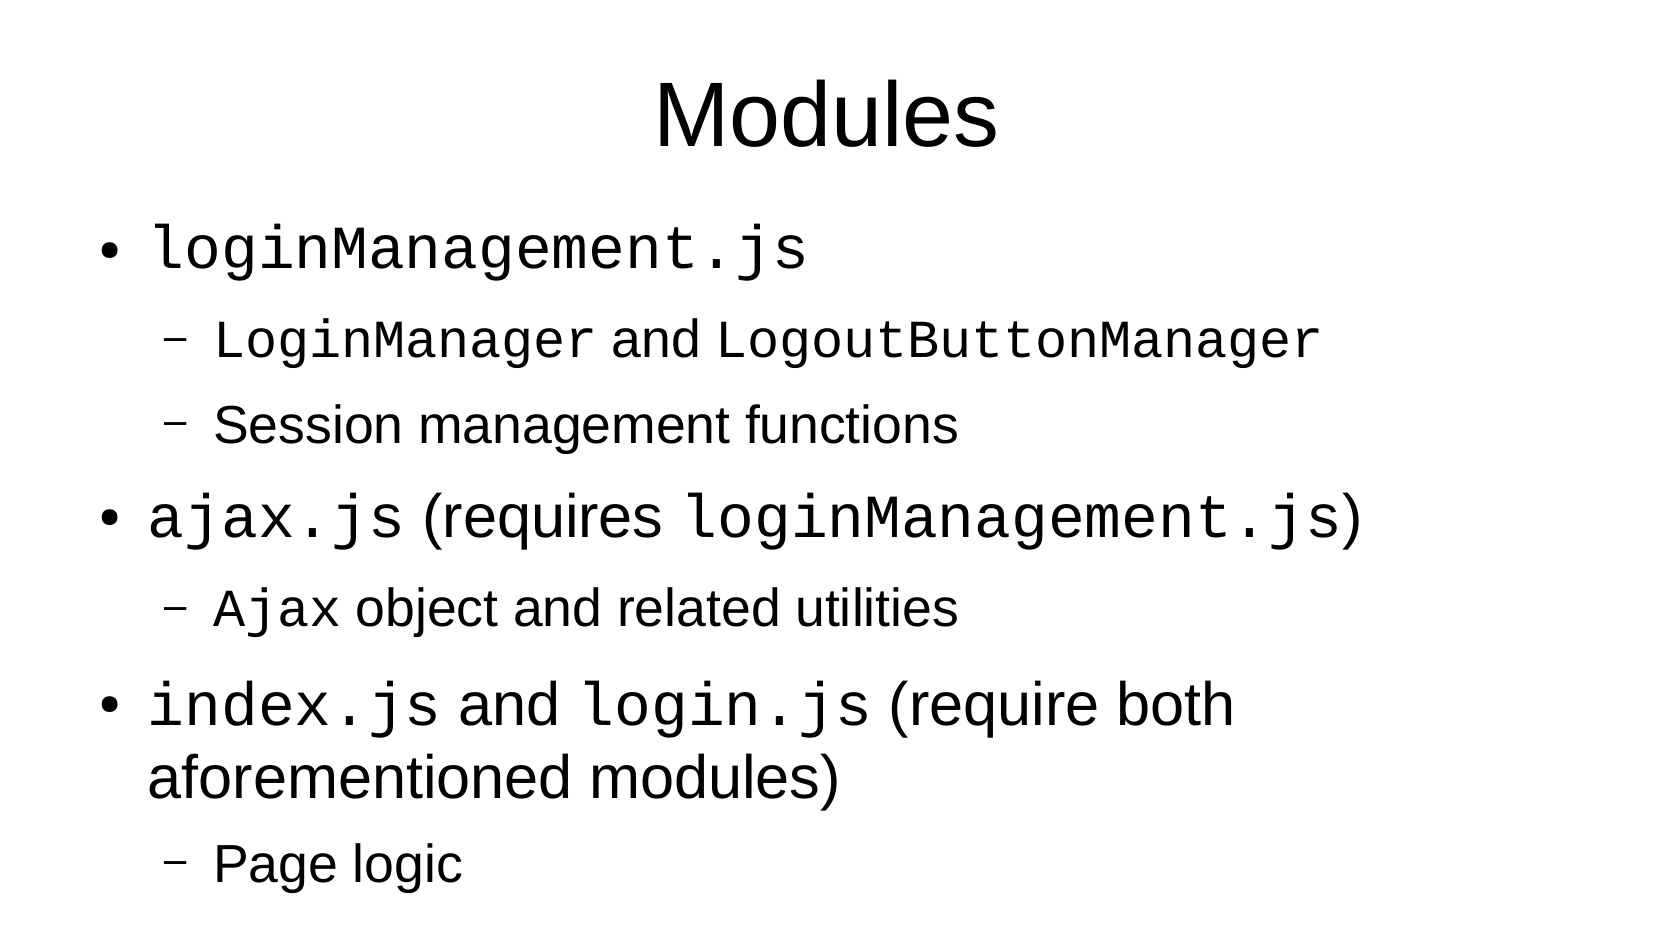

# Modules
loginManagement.js
LoginManager and LogoutButtonManager
Session management functions
ajax.js (requires loginManagement.js)
Ajax object and related utilities
index.js and login.js (require both aforementioned modules)
Page logic